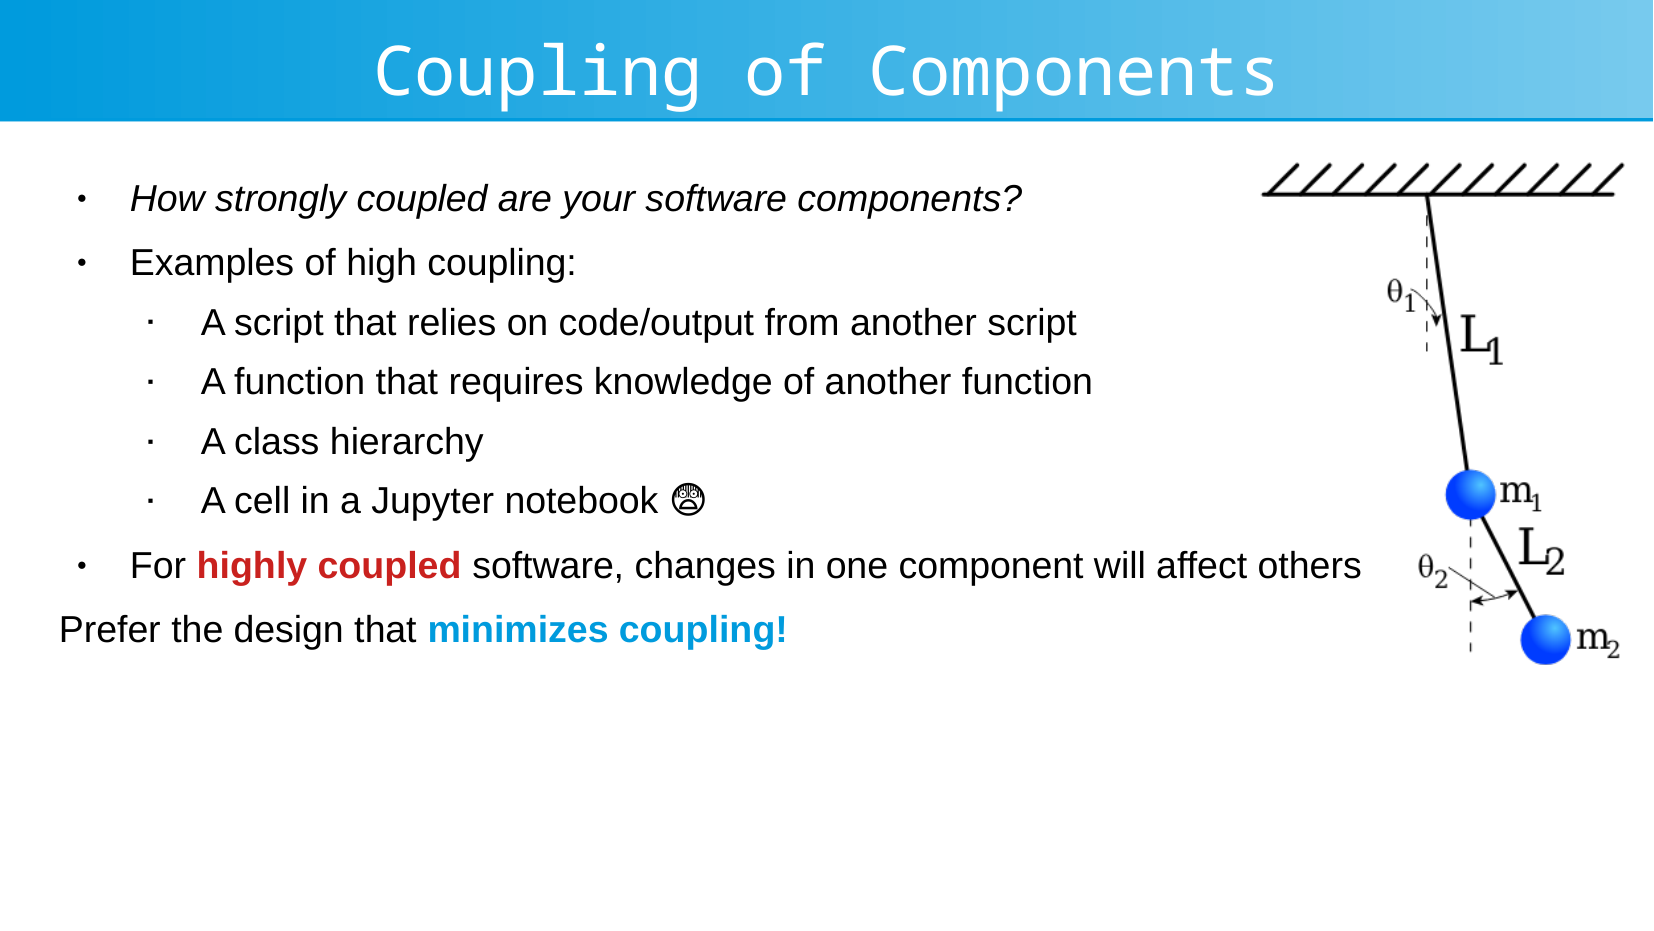

# Coupling of Components
How strongly coupled are your software components?
Examples of high coupling:
A script that relies on code/output from another script
A function that requires knowledge of another function
A class hierarchy
A cell in a Jupyter notebook 😨
For highly coupled software, changes in one component will affect others
Prefer the design that minimizes coupling!
5